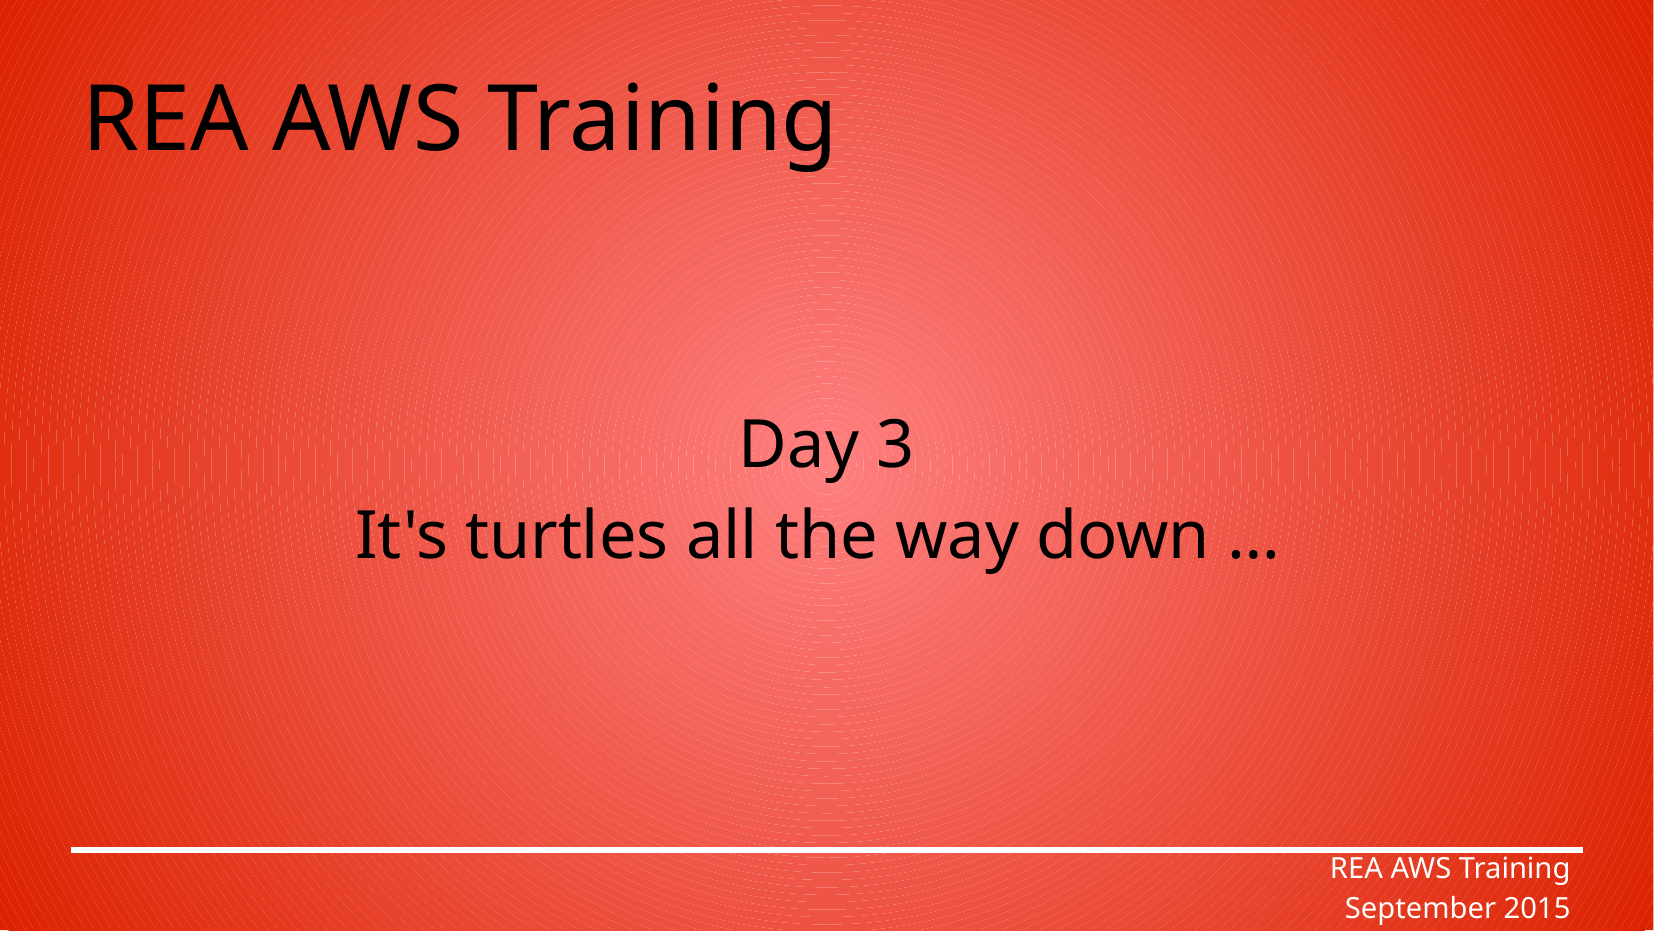

# REA AWS Training
Day 3
It's turtles all the way down …